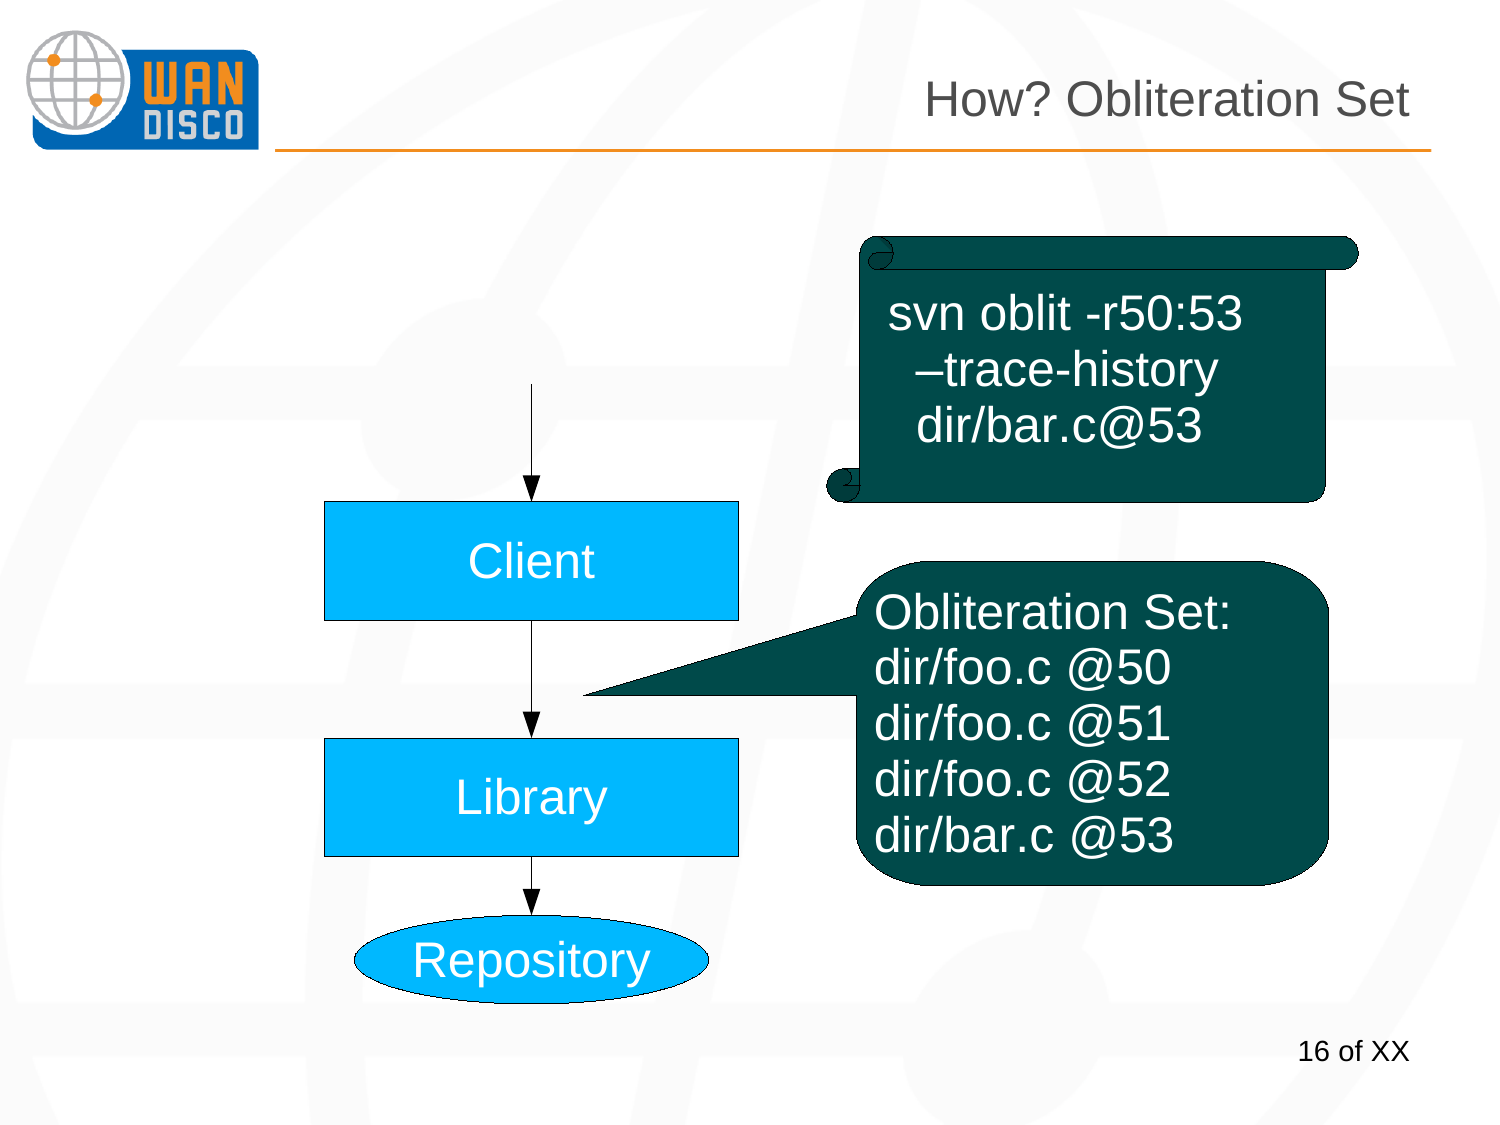

# How? Obliteration Set
 svn oblit -r50:53
 –trace-history
 dir/bar.c@53
Client
Obliteration Set:
dir/foo.c @50
dir/foo.c @51
dir/foo.c @52
dir/bar.c @53
Library
Repository
16